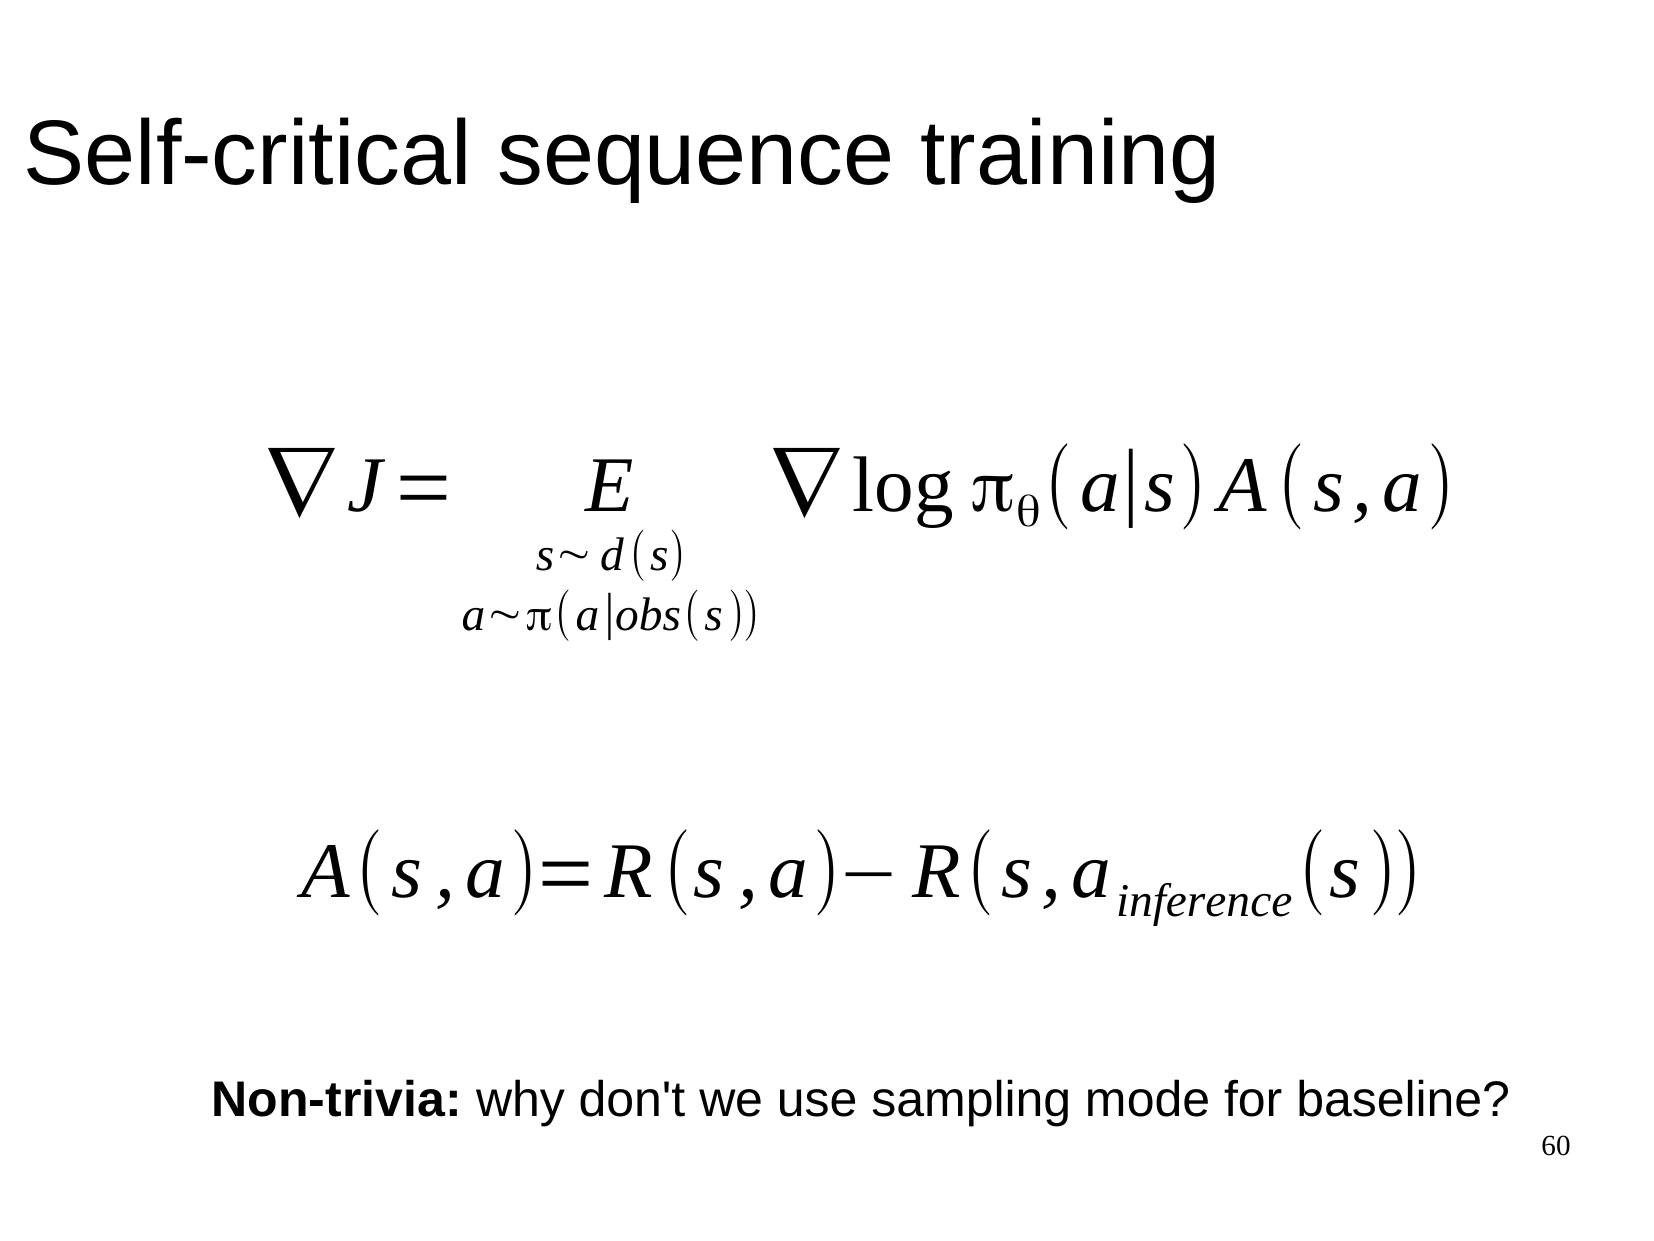

# Self-critical sequence training
Non-trivia: why don't we use sampling mode for baseline?
60